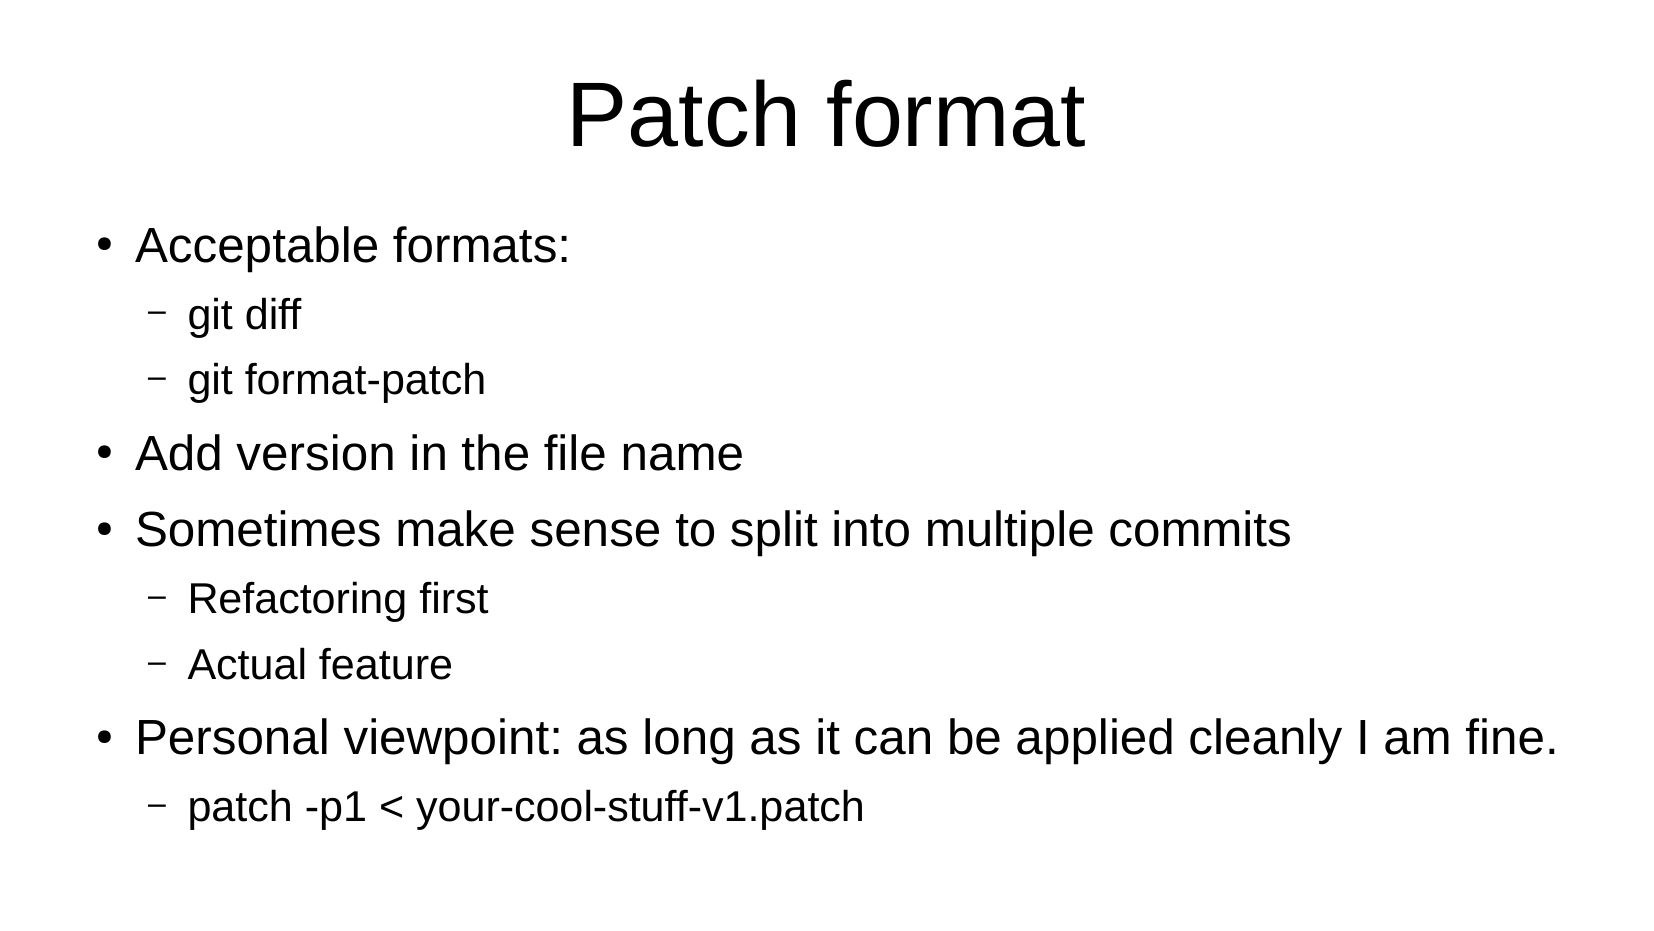

# Patch format
Acceptable formats:
git diff
git format-patch
Add version in the file name
Sometimes make sense to split into multiple commits
Refactoring first
Actual feature
Personal viewpoint: as long as it can be applied cleanly I am fine.
patch -p1 < your-cool-stuff-v1.patch